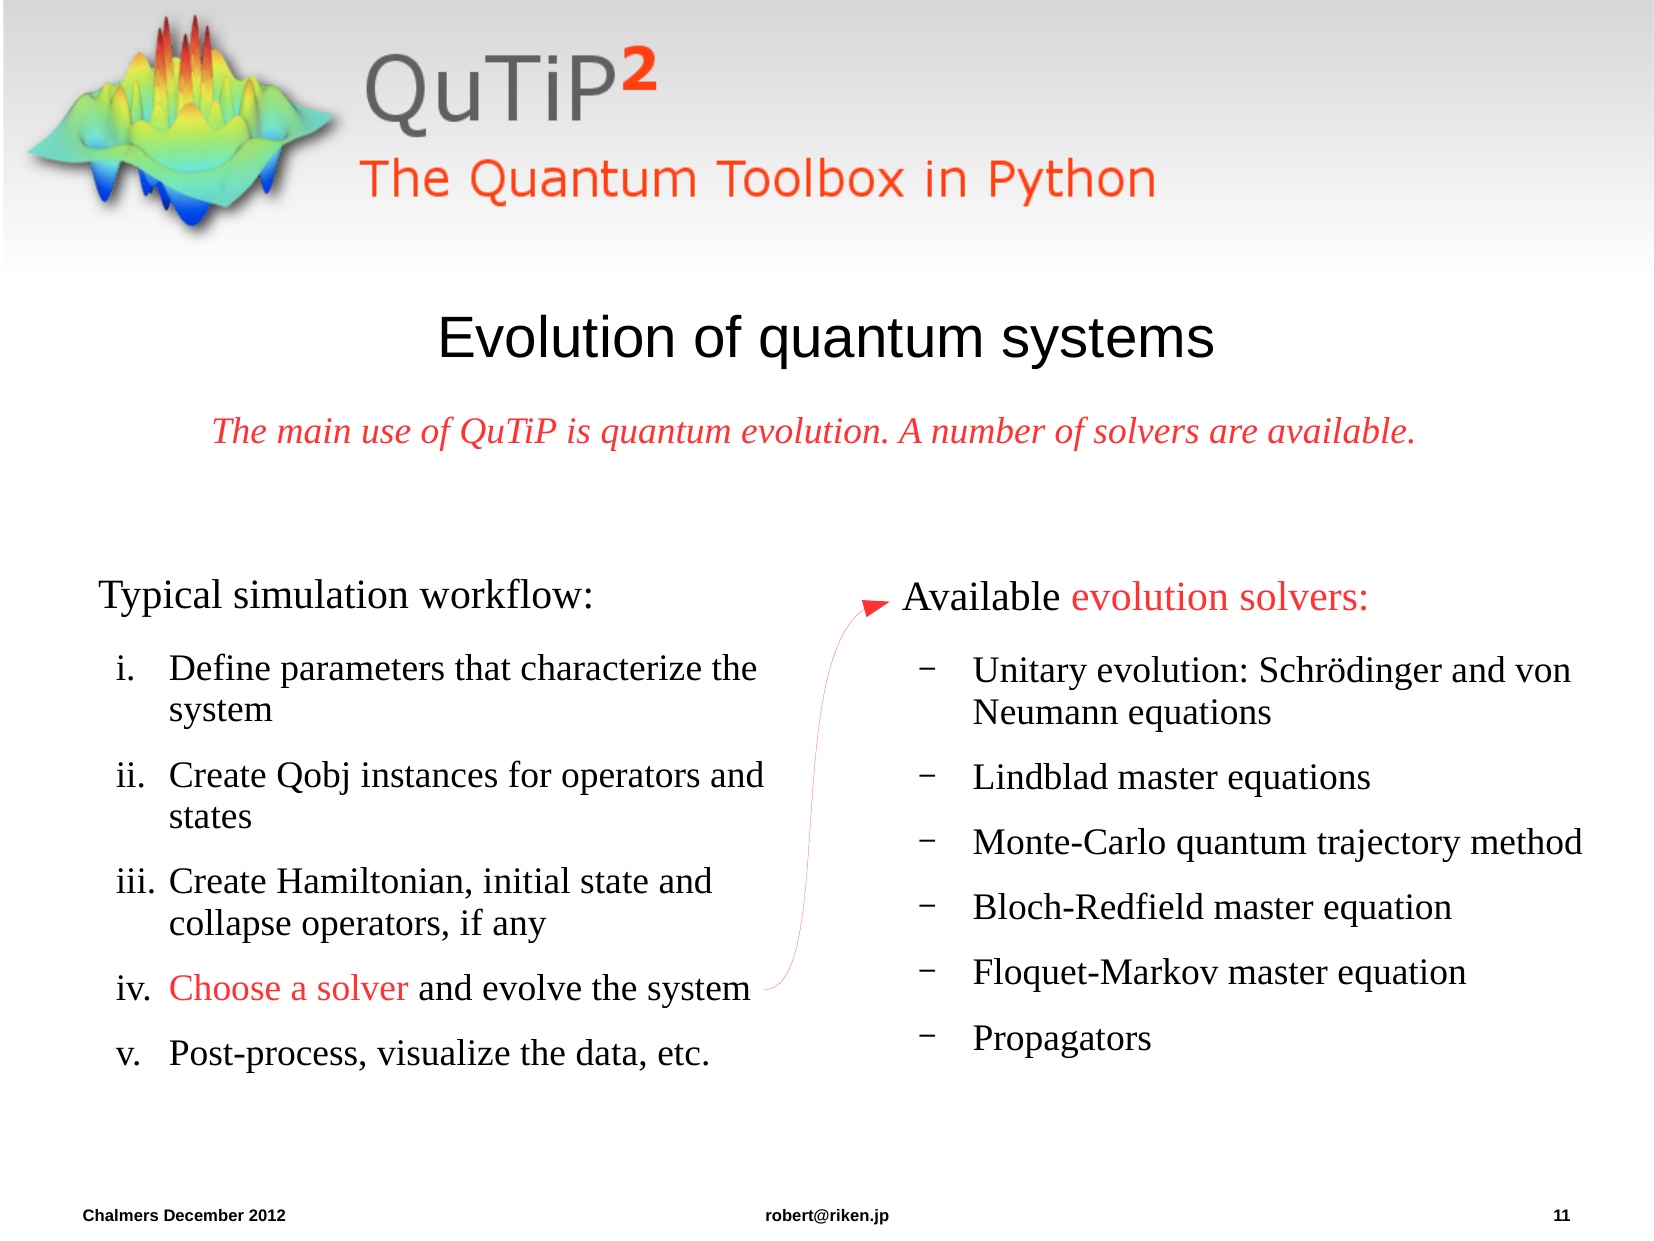

# Evolution of quantum systems
The main use of QuTiP is quantum evolution. A number of solvers are available.
Typical simulation workflow:
Define parameters that characterize the system
Create Qobj instances for operators and states
Create Hamiltonian, initial state and
collapse operators, if any
Choose a solver and evolve the system
Post-process, visualize the data, etc.
Available evolution solvers:
Unitary evolution: Schrödinger and von Neumann equations
Lindblad master equations
Monte-Carlo quantum trajectory method
Bloch-Redfield master equation
Floquet-Markov master equation
Propagators
11